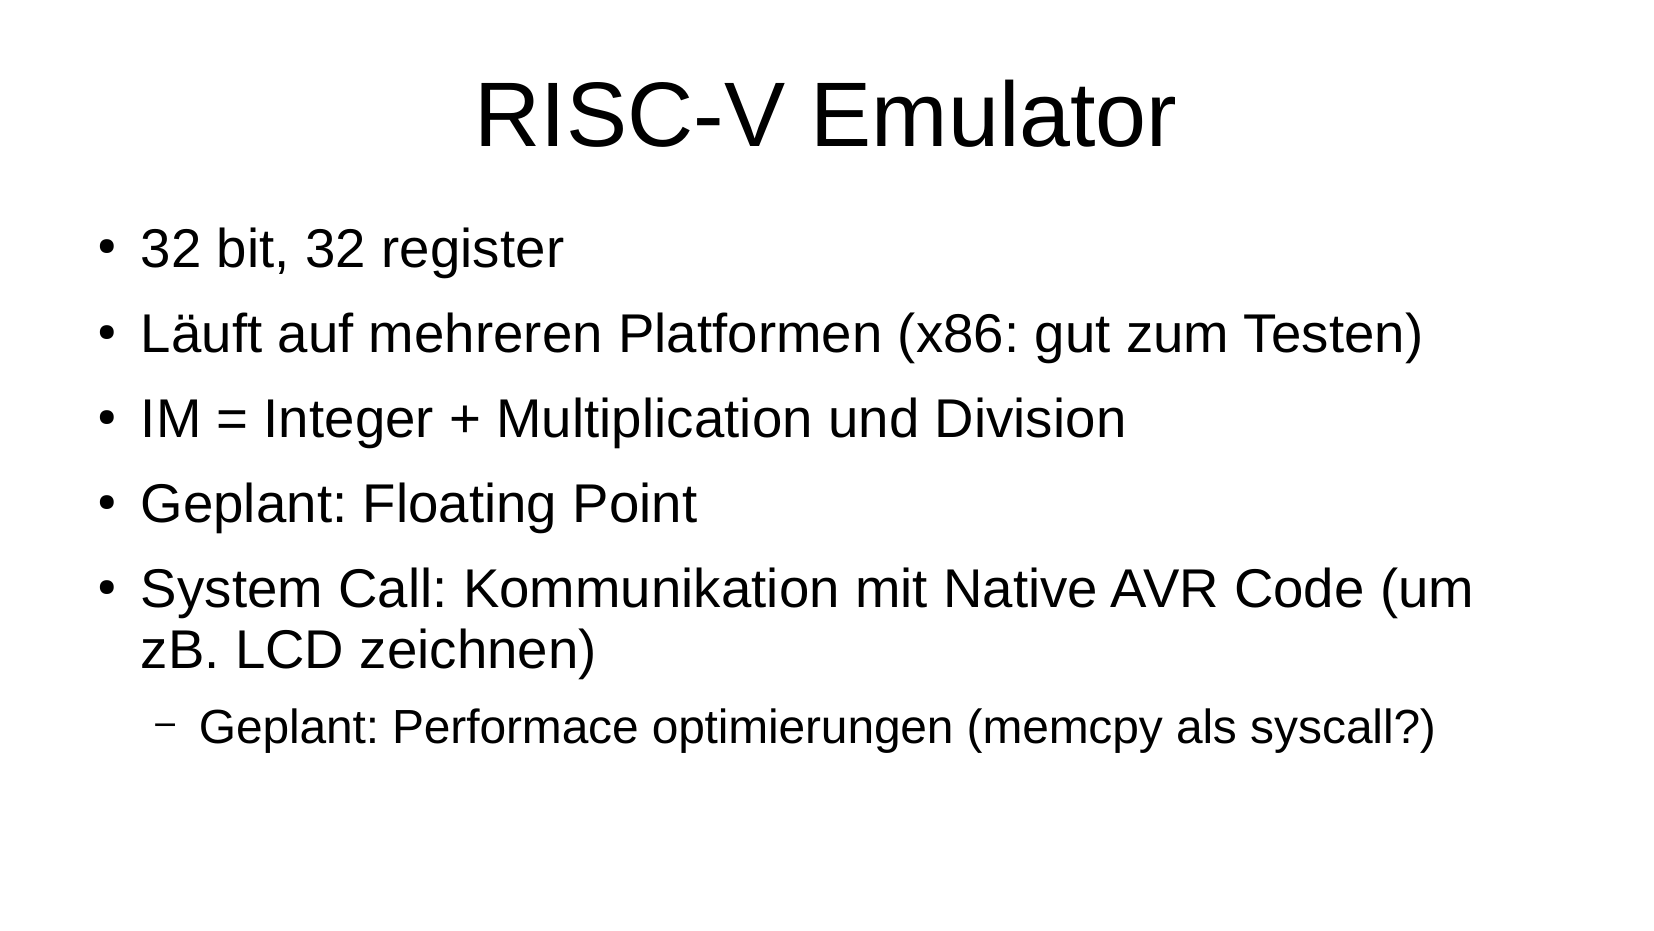

# RISC-V Emulator
32 bit, 32 register
Läuft auf mehreren Platformen (x86: gut zum Testen)
IM = Integer + Multiplication und Division
Geplant: Floating Point
System Call: Kommunikation mit Native AVR Code (um zB. LCD zeichnen)
Geplant: Performace optimierungen (memcpy als syscall?)